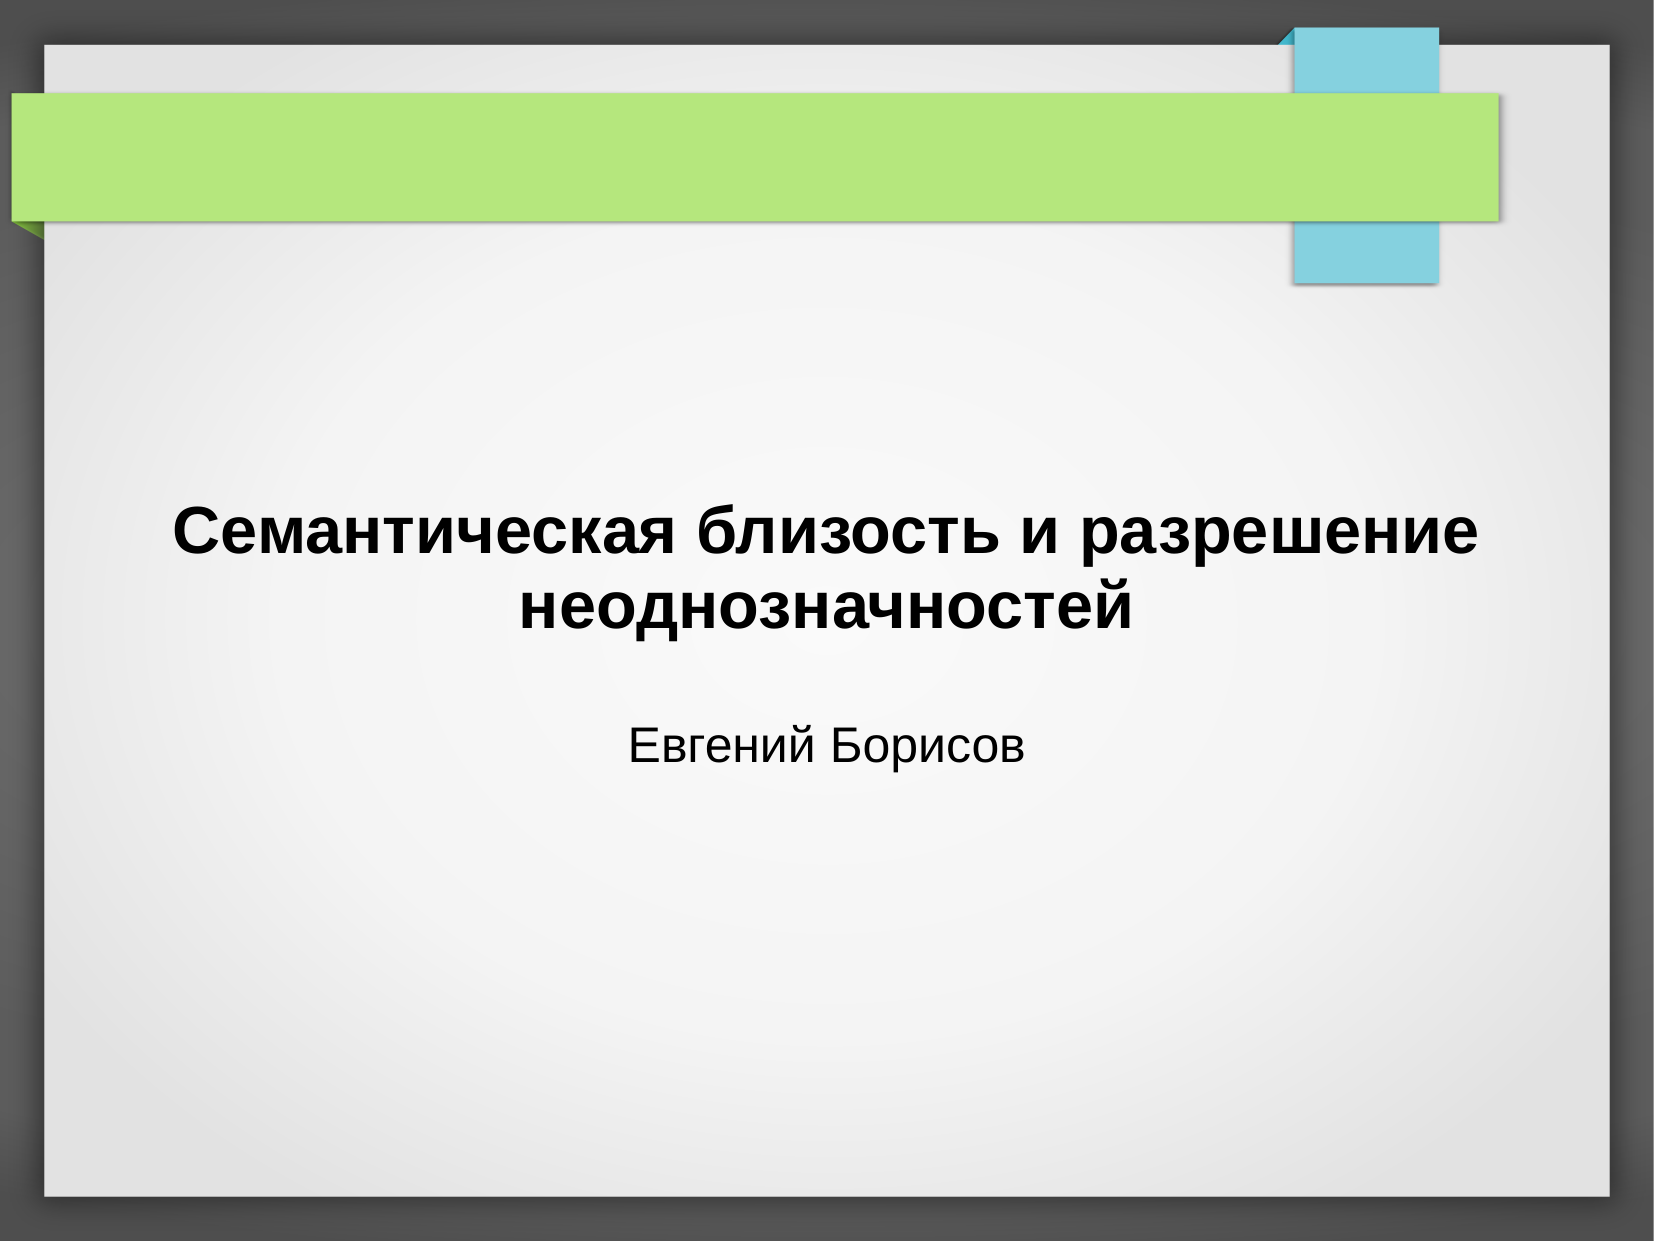

# Семантическая близость и разрешение неоднозначностей
Евгений Борисов